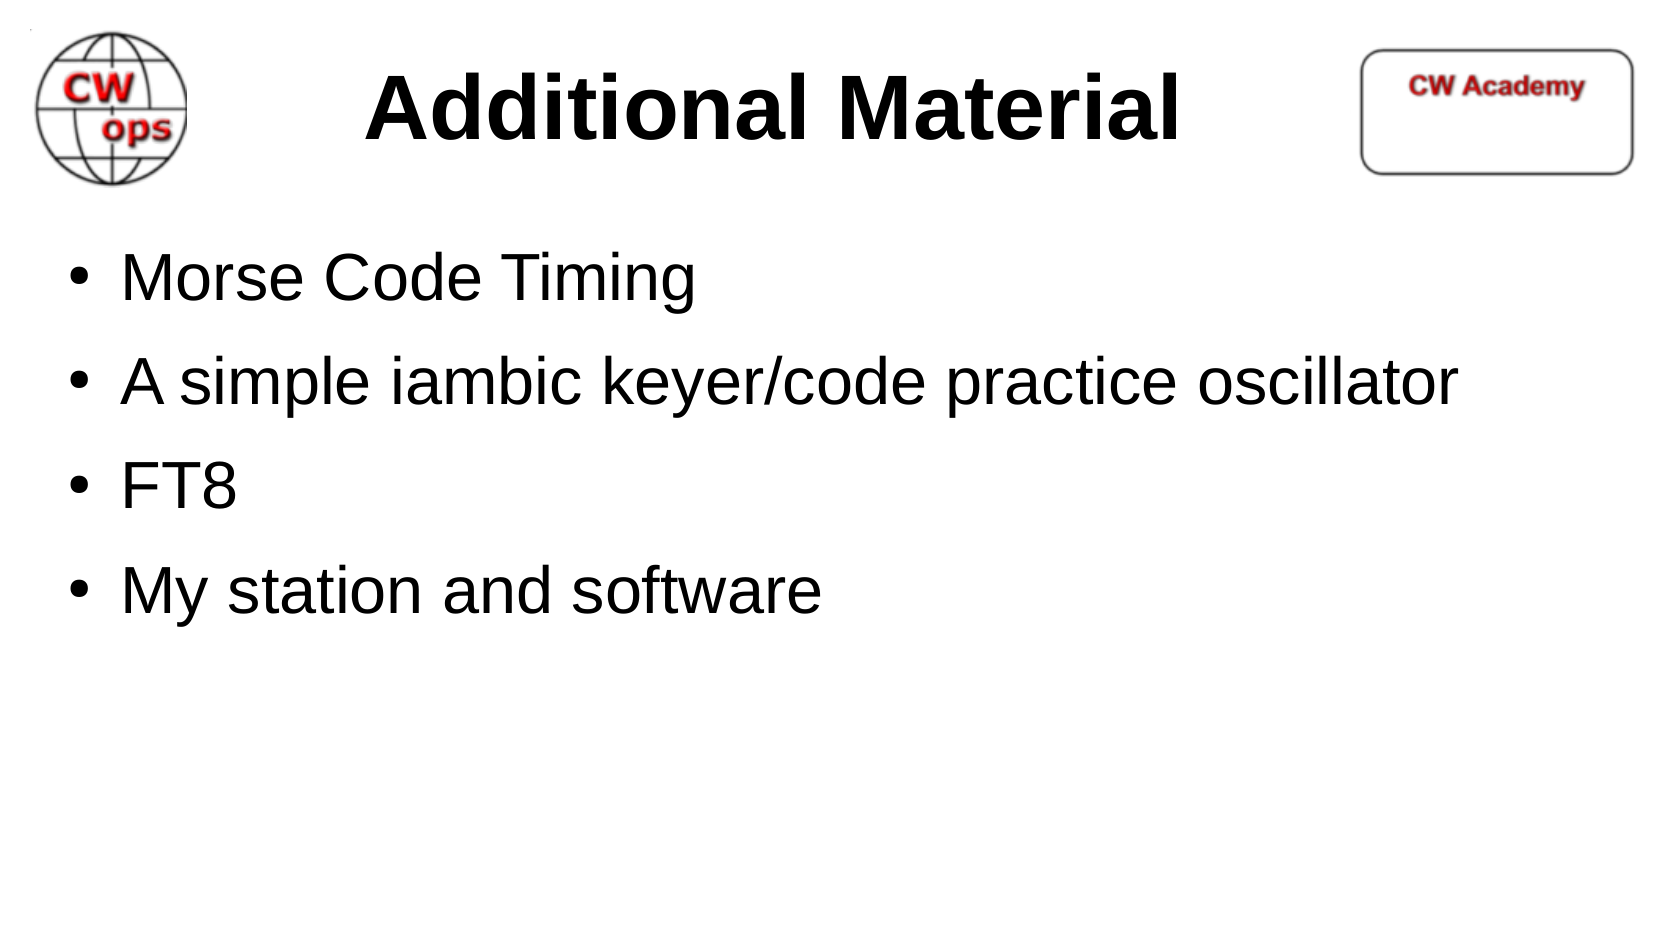

# Additional Material
Morse Code Timing
A simple iambic keyer/code practice oscillator
FT8
My station and software